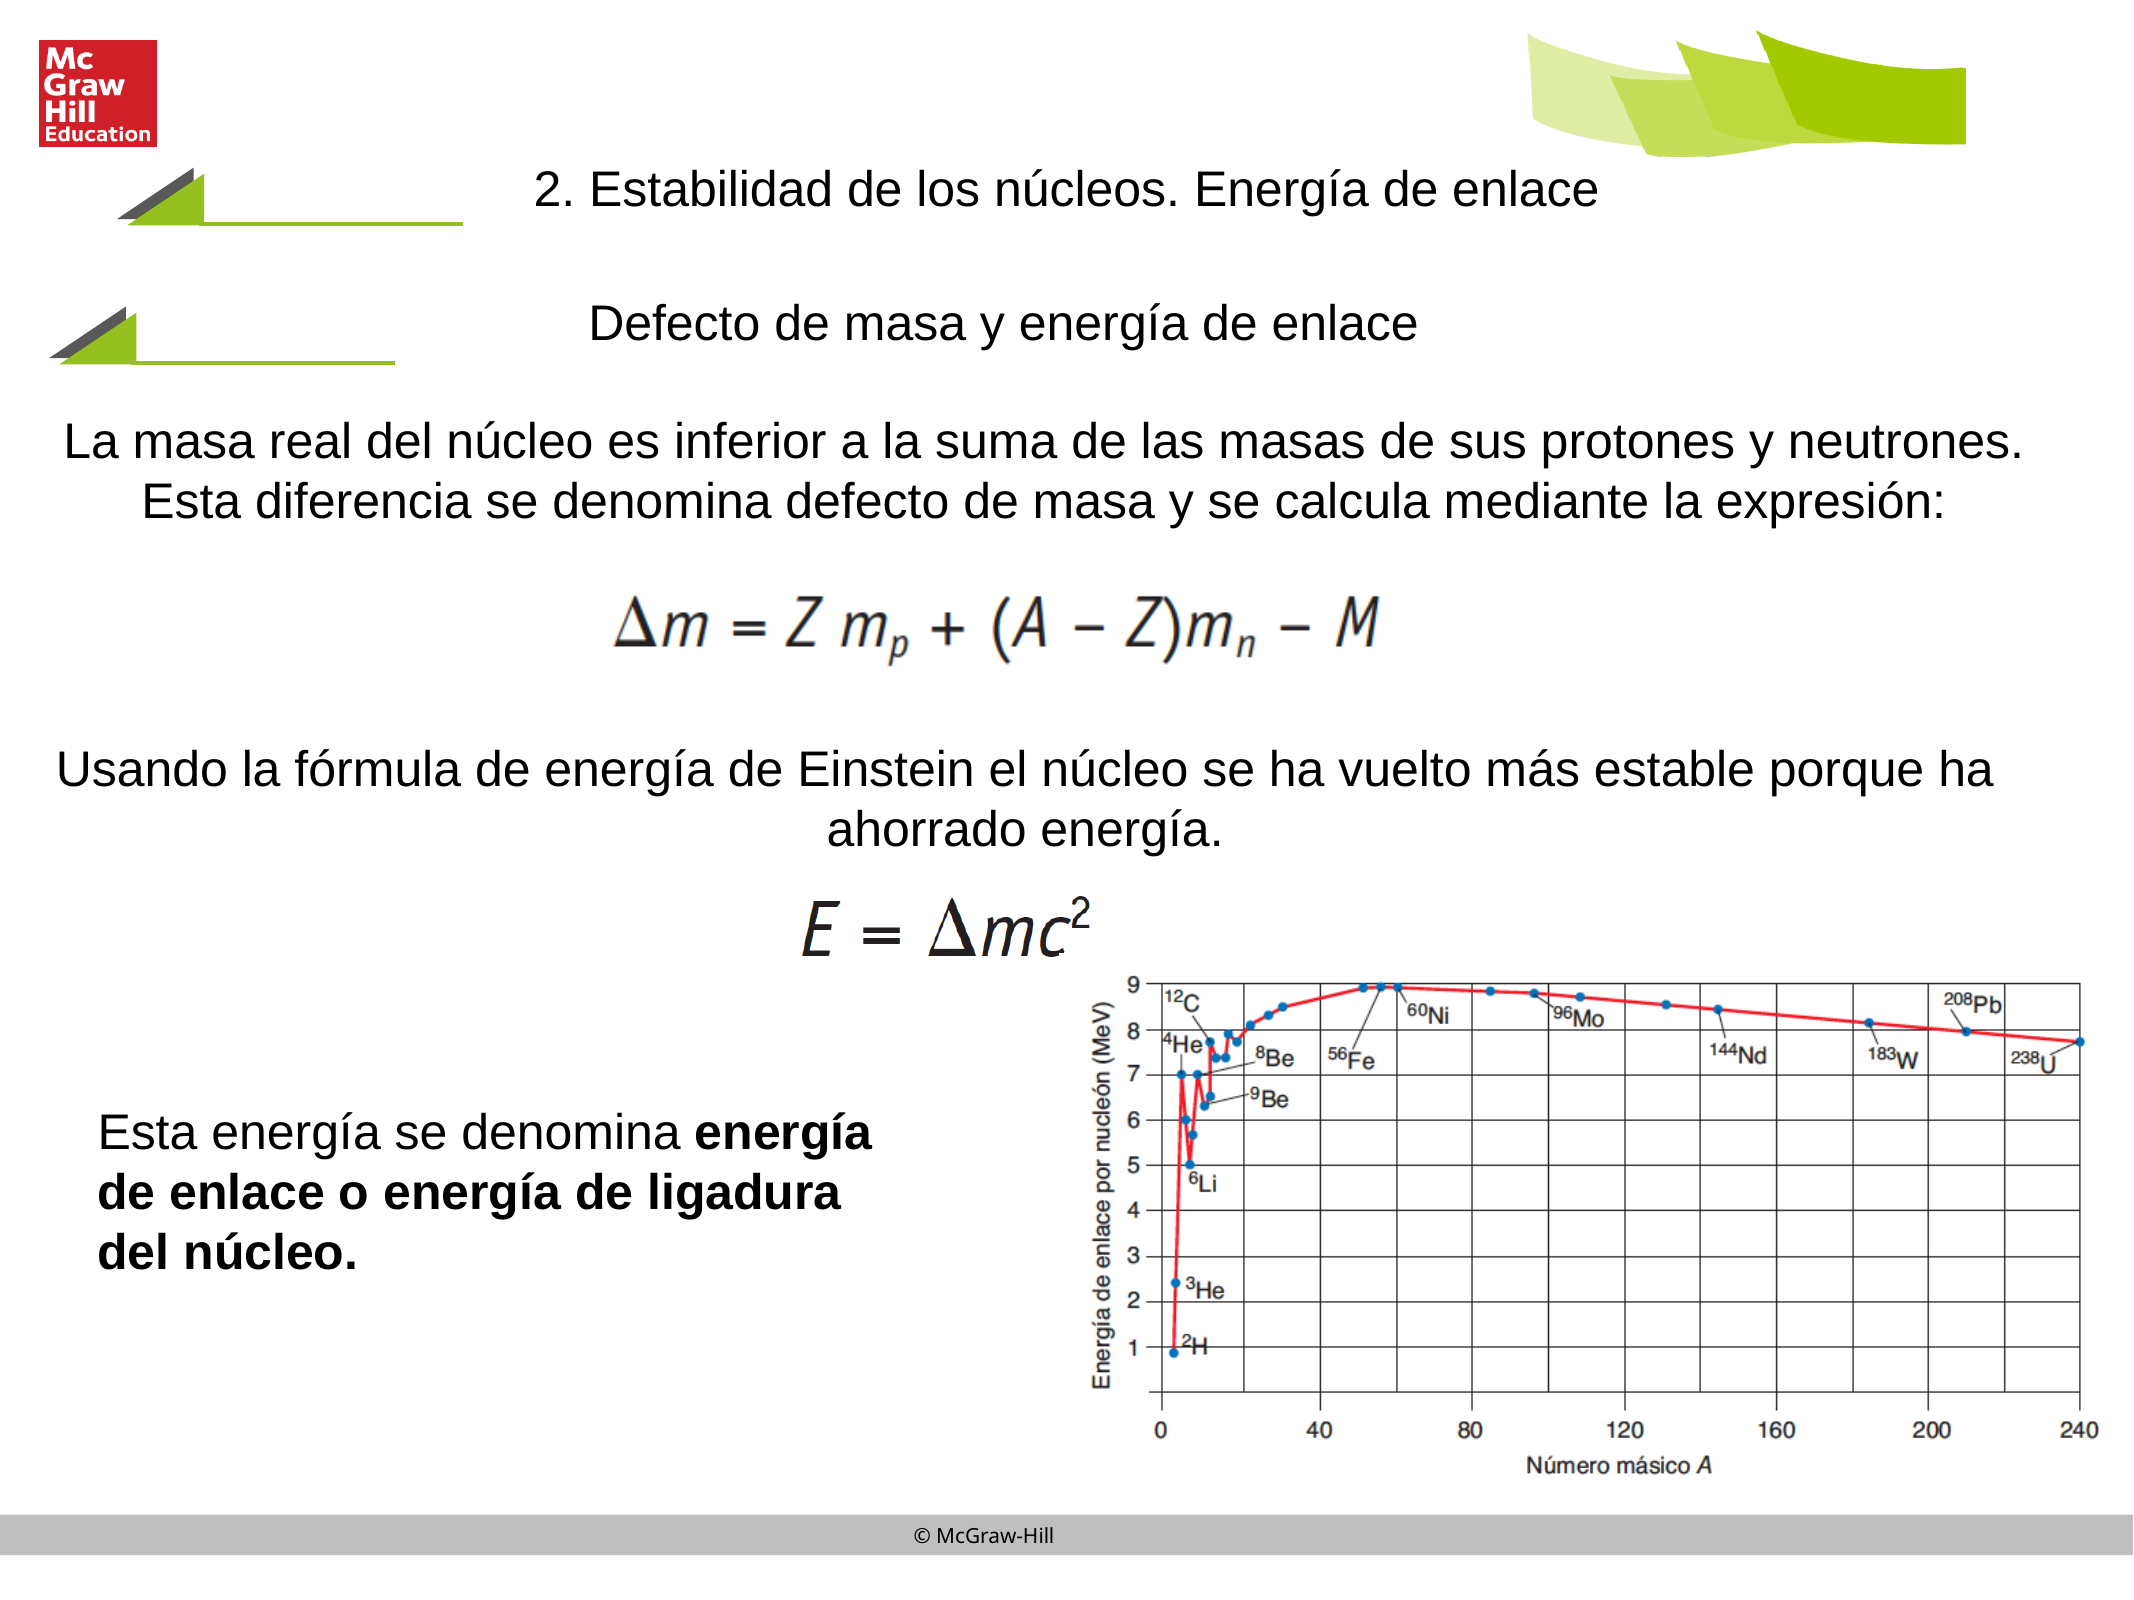

2. Estabilidad de los núcleos. Energía de enlace
Defecto de masa y energía de enlace
La masa real del núcleo es inferior a la suma de las masas de sus protones y neutrones. Esta diferencia se denomina defecto de masa y se calcula mediante la expresión:
Usando la fórmula de energía de Einstein el núcleo se ha vuelto más estable porque ha ahorrado energía.
Esta energía se denomina energía de enlace o energía de ligadura del núcleo.
© McGraw-Hill